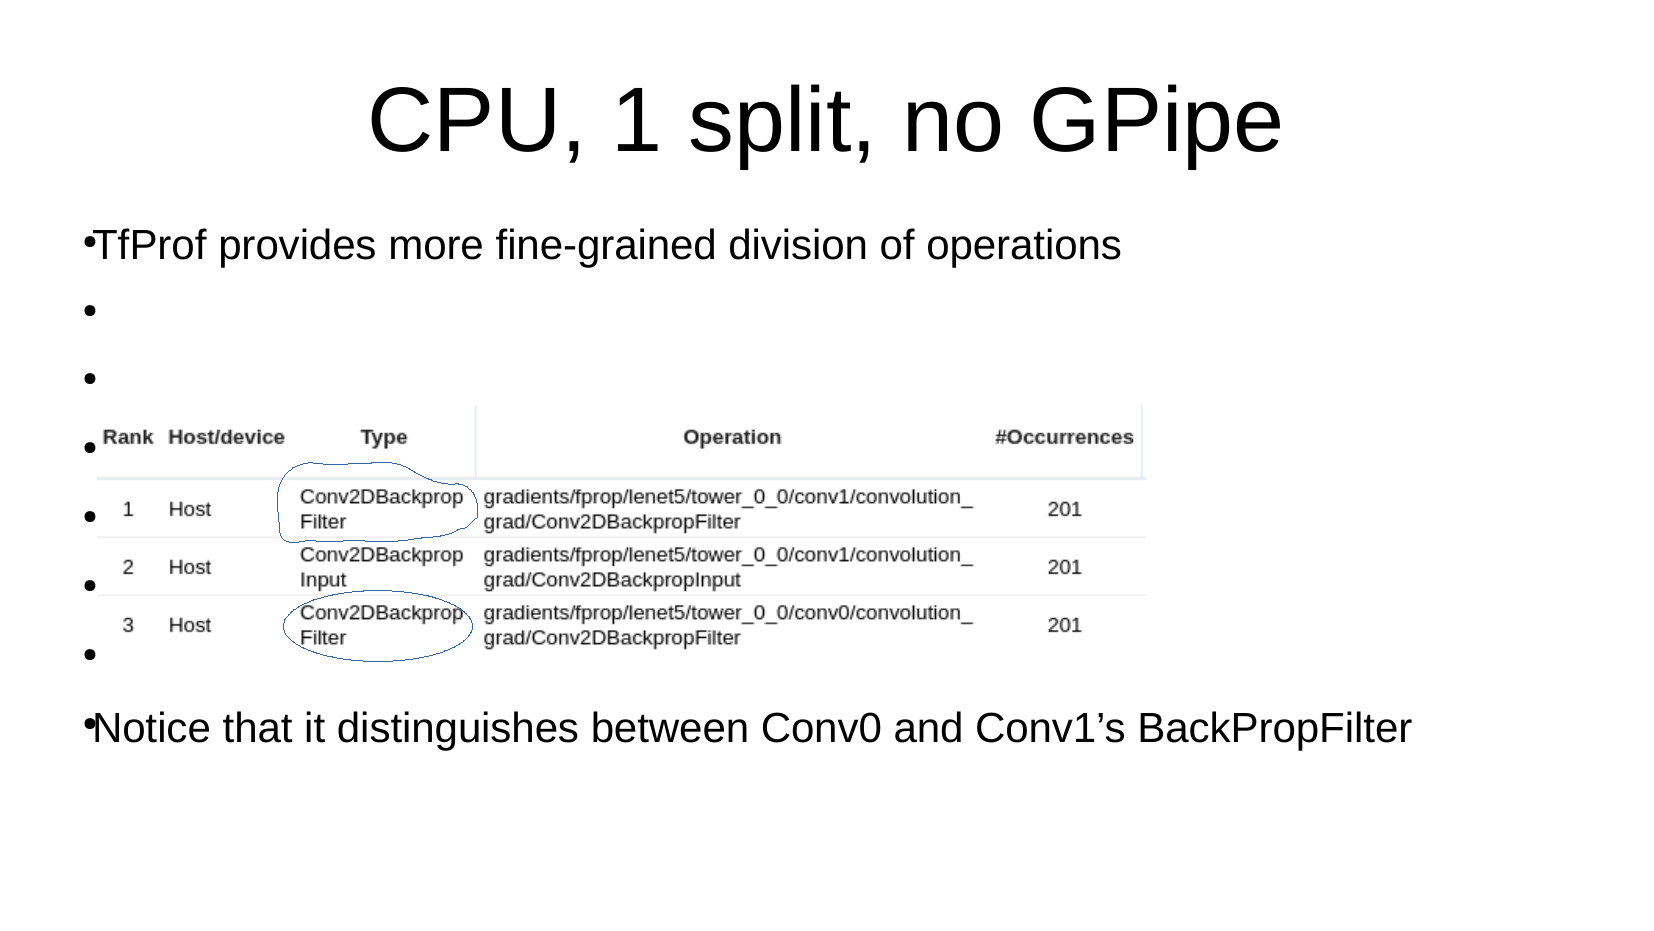

# CPU, 1 split, no GPipe
TfProf provides more fine-grained division of operations
Notice that it distinguishes between Conv0 and Conv1’s BackPropFilter